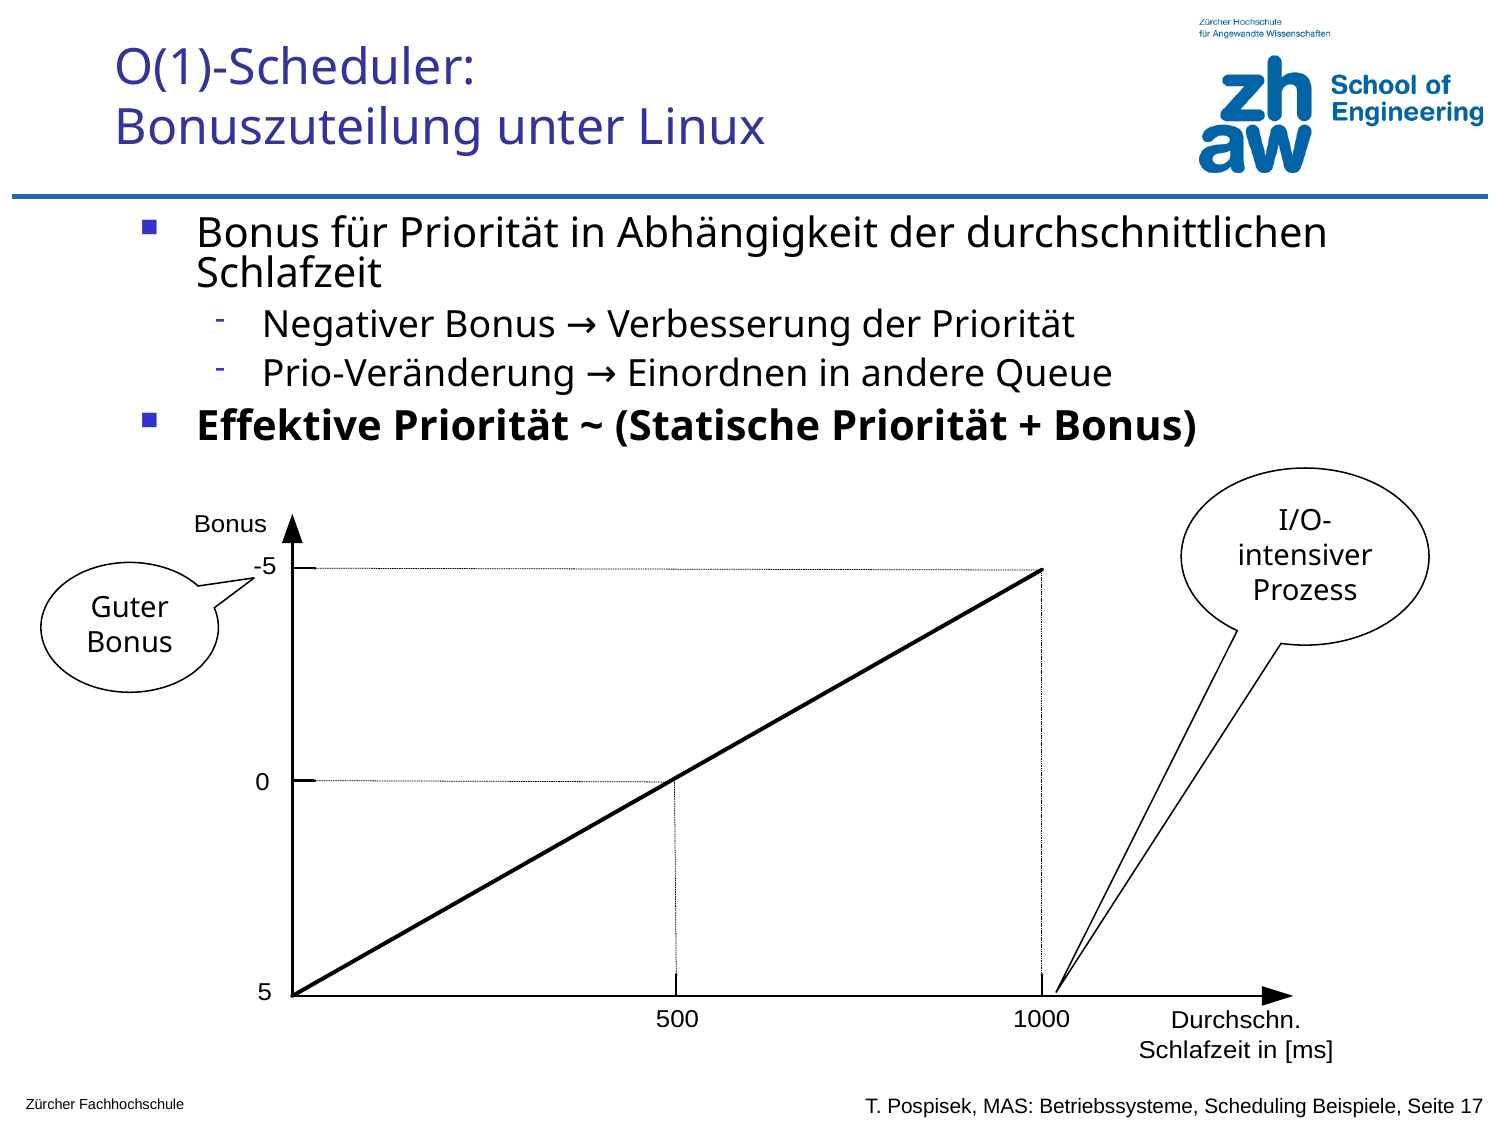

# O(1)-Scheduler: Bonuszuteilung unter Linux
Bonus für Priorität in Abhängigkeit der durchschnittlichen Schlafzeit
Negativer Bonus → Verbesserung der Priorität
Prio-Veränderung → Einordnen in andere Queue
Effektive Priorität ~ (Statische Priorität + Bonus)
I/O-intensiver Prozess
Guter Bonus